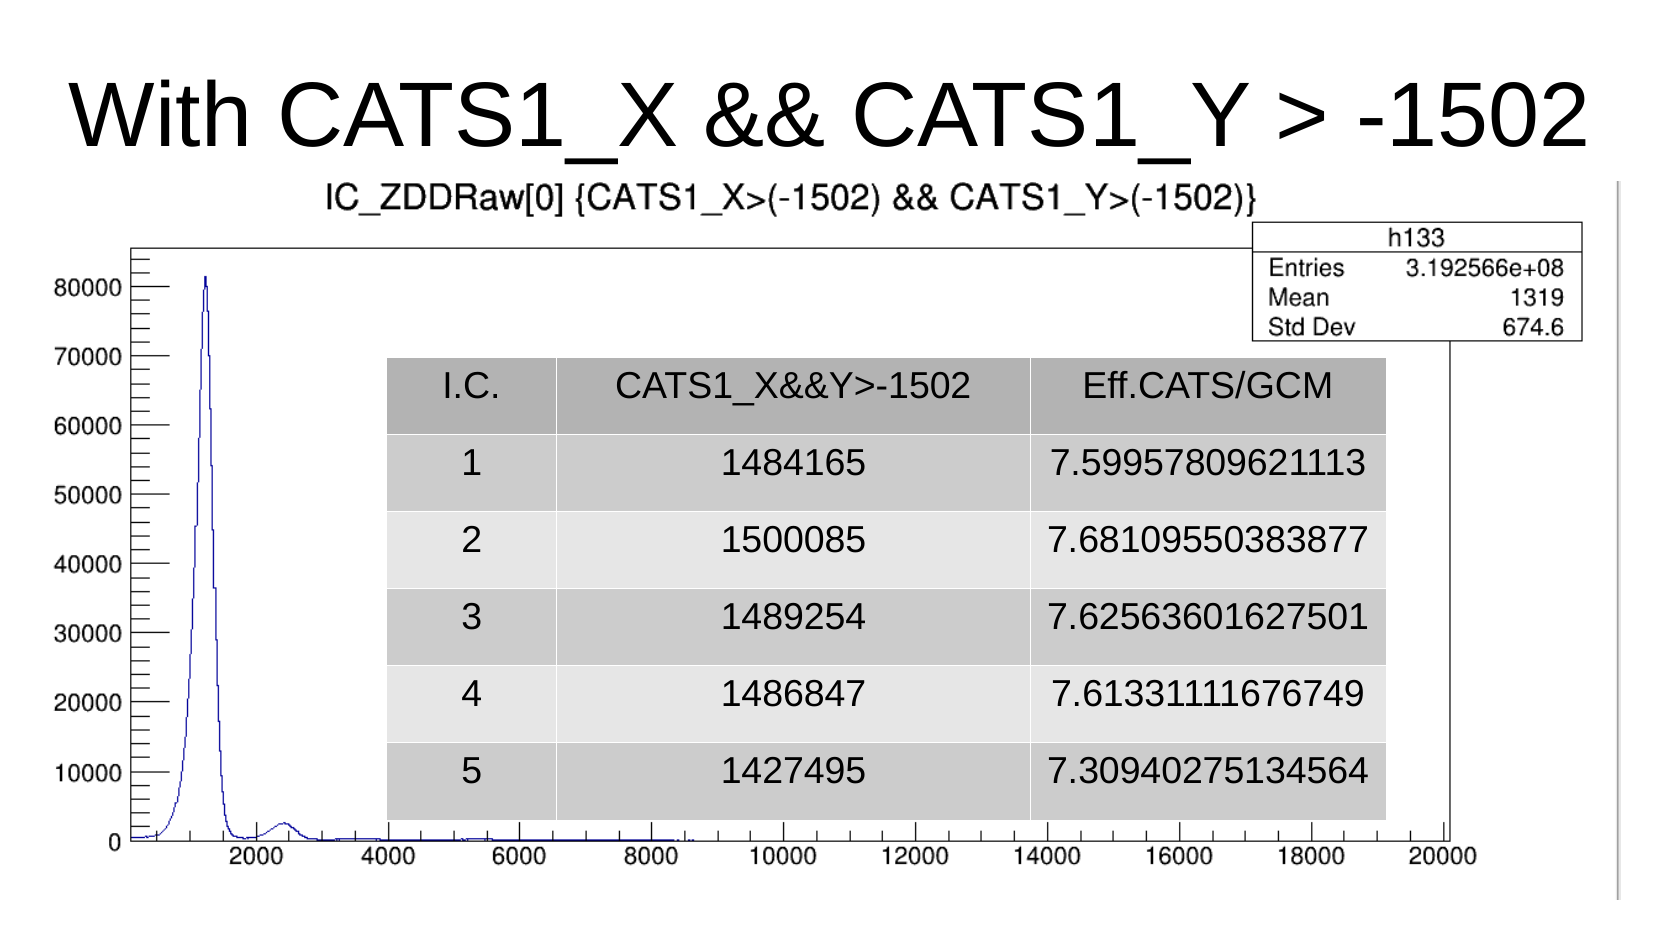

# With CATS1_X && CATS1_Y > -1502
| I.C. | CATS1\_X&&Y>-1502 | Eff.CATS/GCM |
| --- | --- | --- |
| 1 | 1484165 | 7.59957809621113 |
| 2 | 1500085 | 7.68109550383877 |
| 3 | 1489254 | 7.62563601627501 |
| 4 | 1486847 | 7.61331111676749 |
| 5 | 1427495 | 7.30940275134564 |